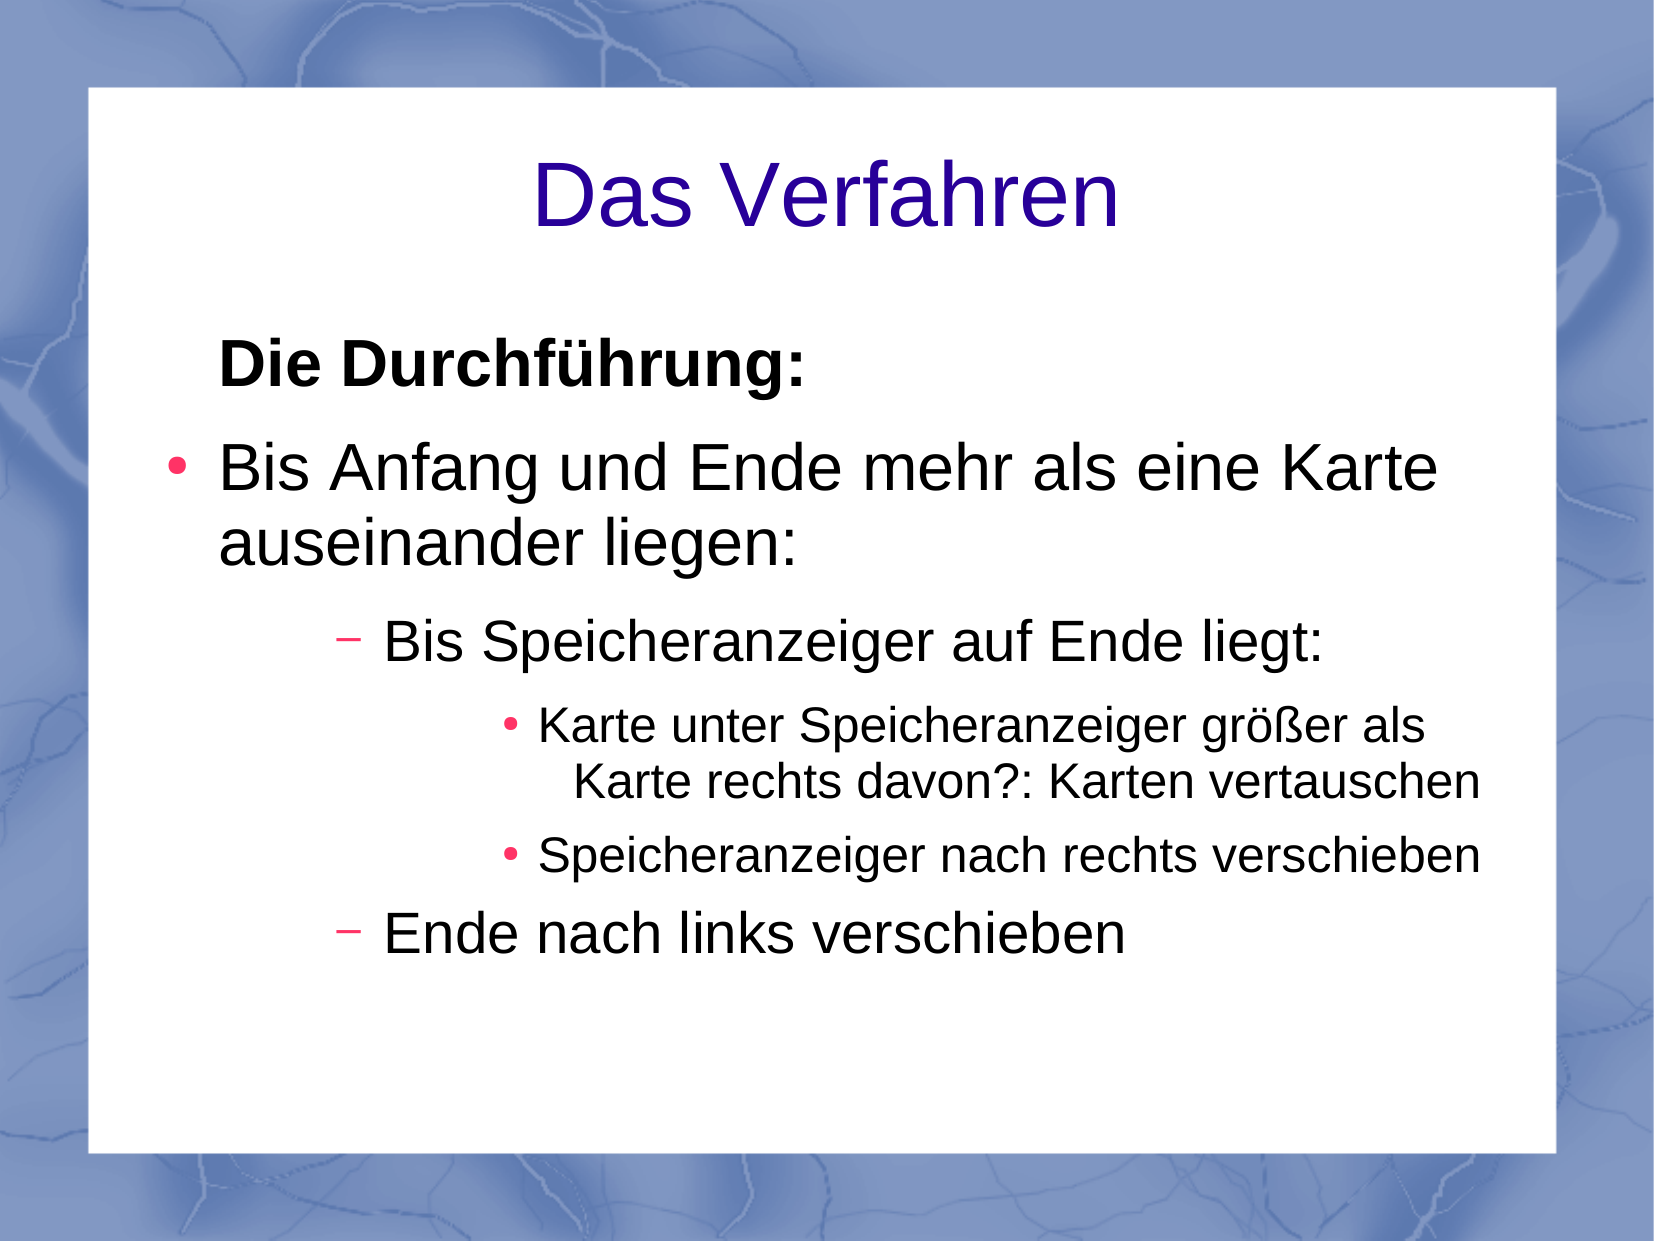

# Das Verfahren
Die Durchführung:
Bis Anfang und Ende mehr als eine Karte auseinander liegen:
Bis Speicheranzeiger auf Ende liegt:
Karte unter Speicheranzeiger größer als Karte rechts davon?: Karten vertauschen
Speicheranzeiger nach rechts verschieben
Ende nach links verschieben